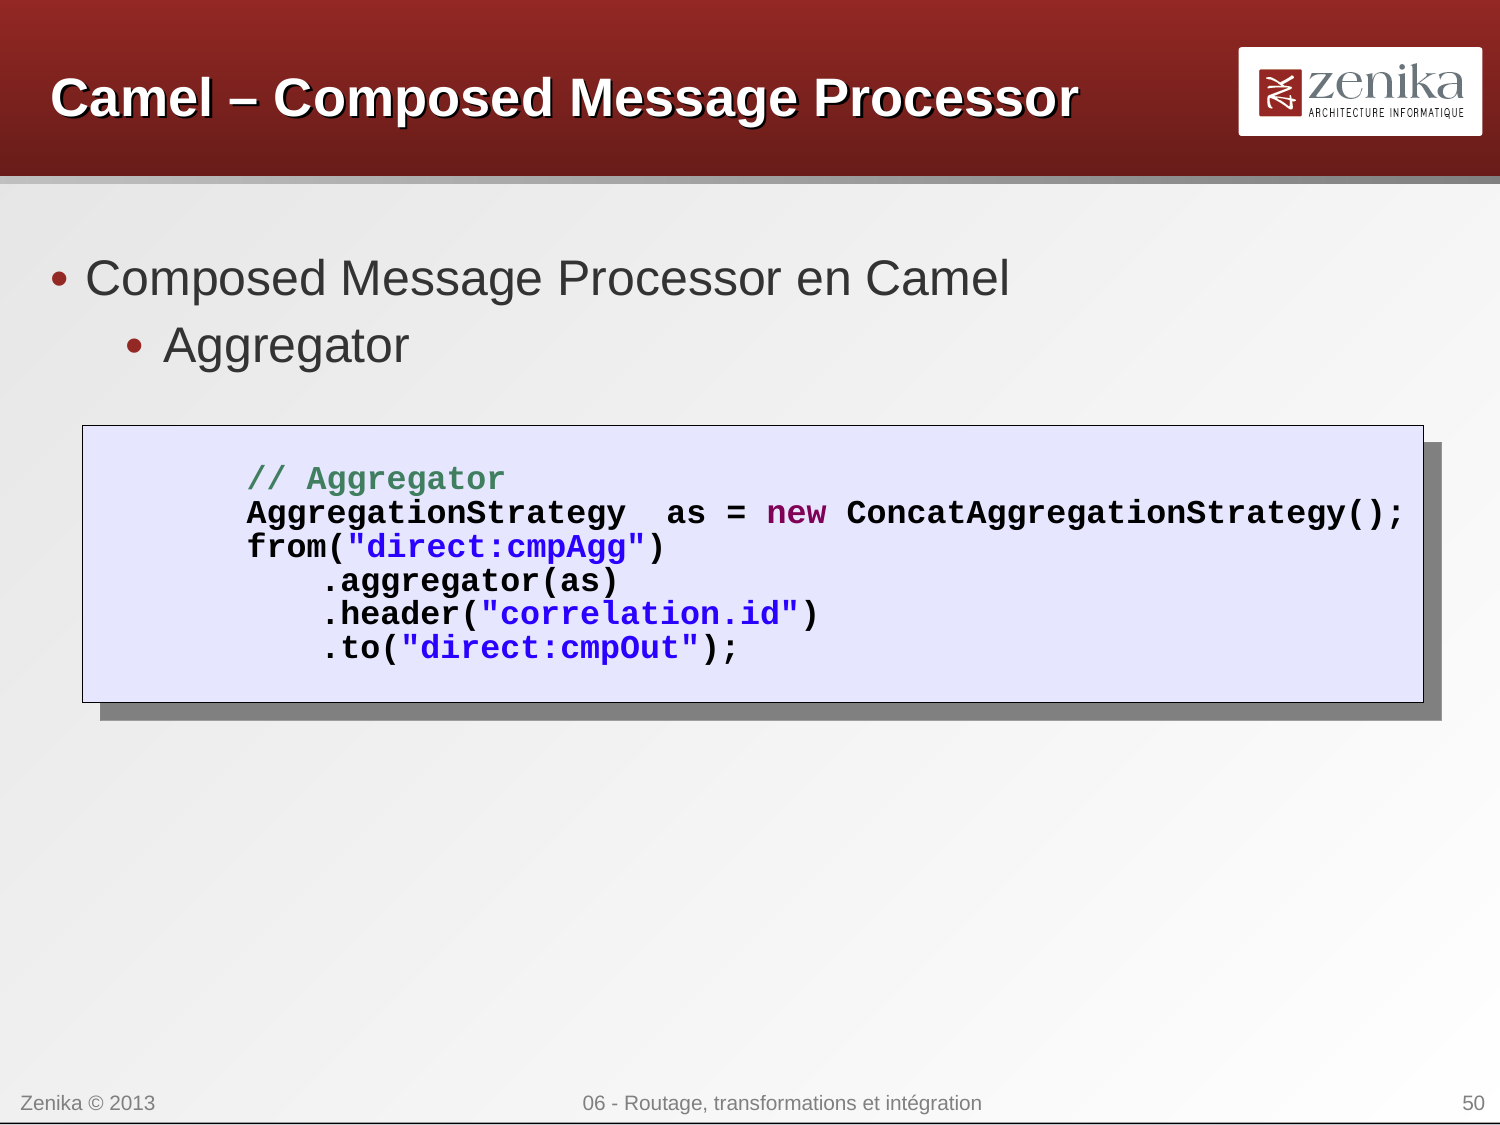

# Camel – Composed Message Processor
Composed Message Processor en Camel
Aggregator
		// Aggregator
		AggregationStrategy as = new ConcatAggregationStrategy();
		from("direct:cmpAgg")
			.aggregator(as)
			.header("correlation.id")
			.to("direct:cmpOut");